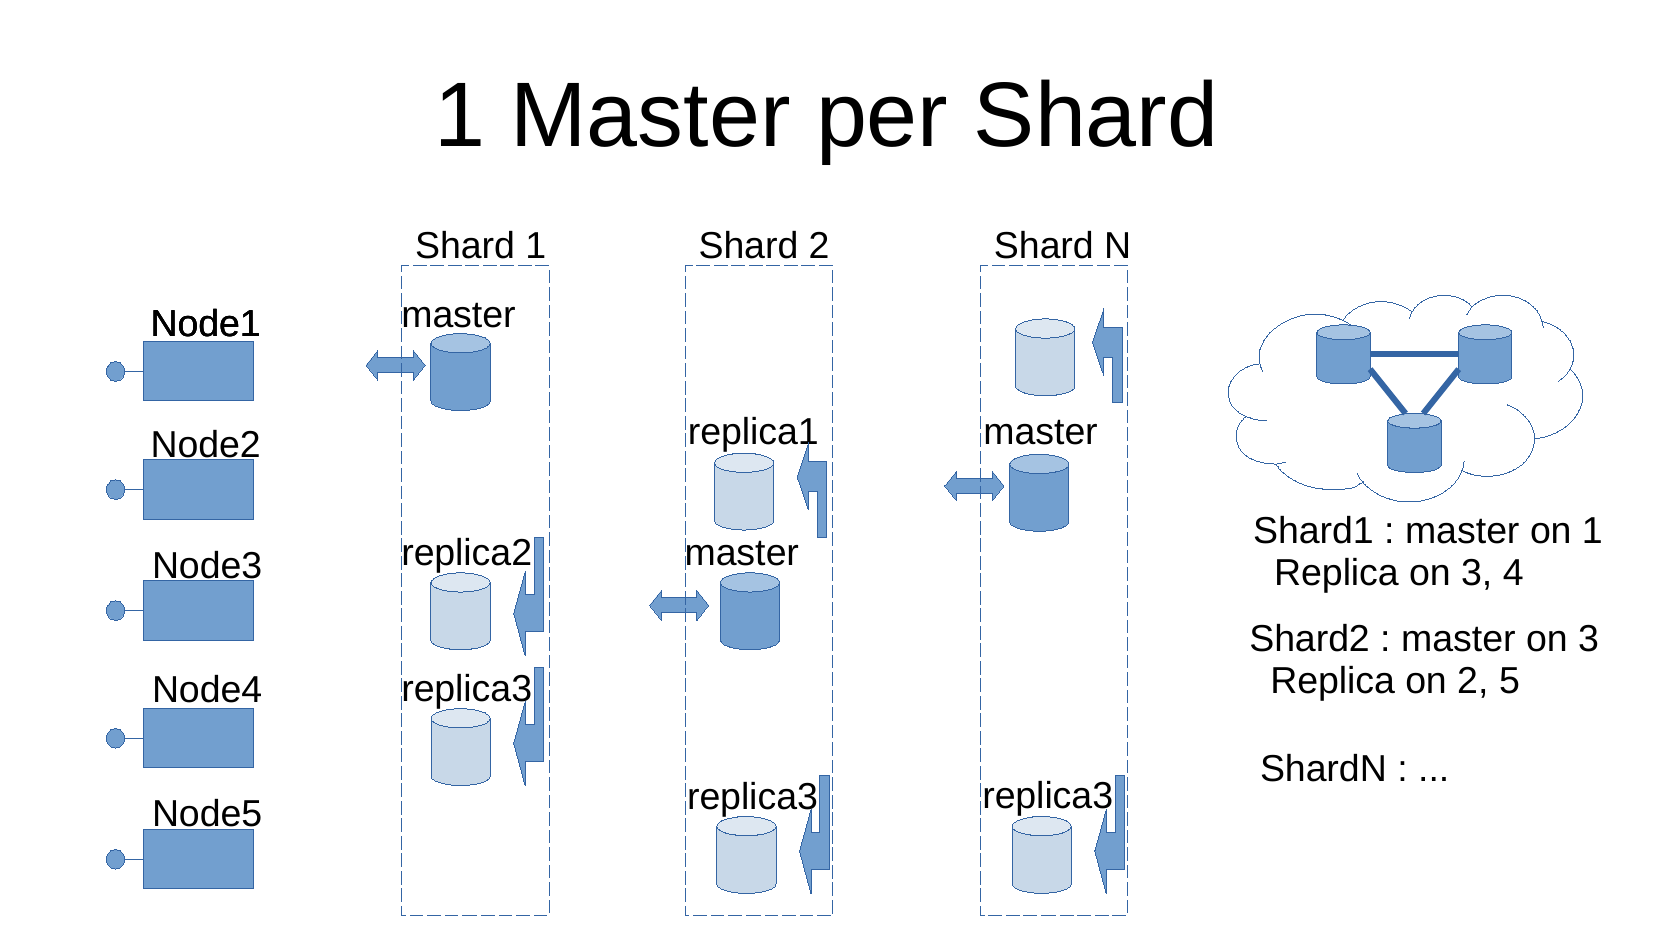

# 1 Master per Shard
Shard 1
Shard N
Shard 2
master
Node1
Node1
Node1
master
replica1
Node2
Shard1 : master on 1
 Replica on 3, 4
replica2
master
Node3
Shard2 : master on 3
 Replica on 2, 5
replica3
Node4
ShardN : ...
replica3
replica3
Node5